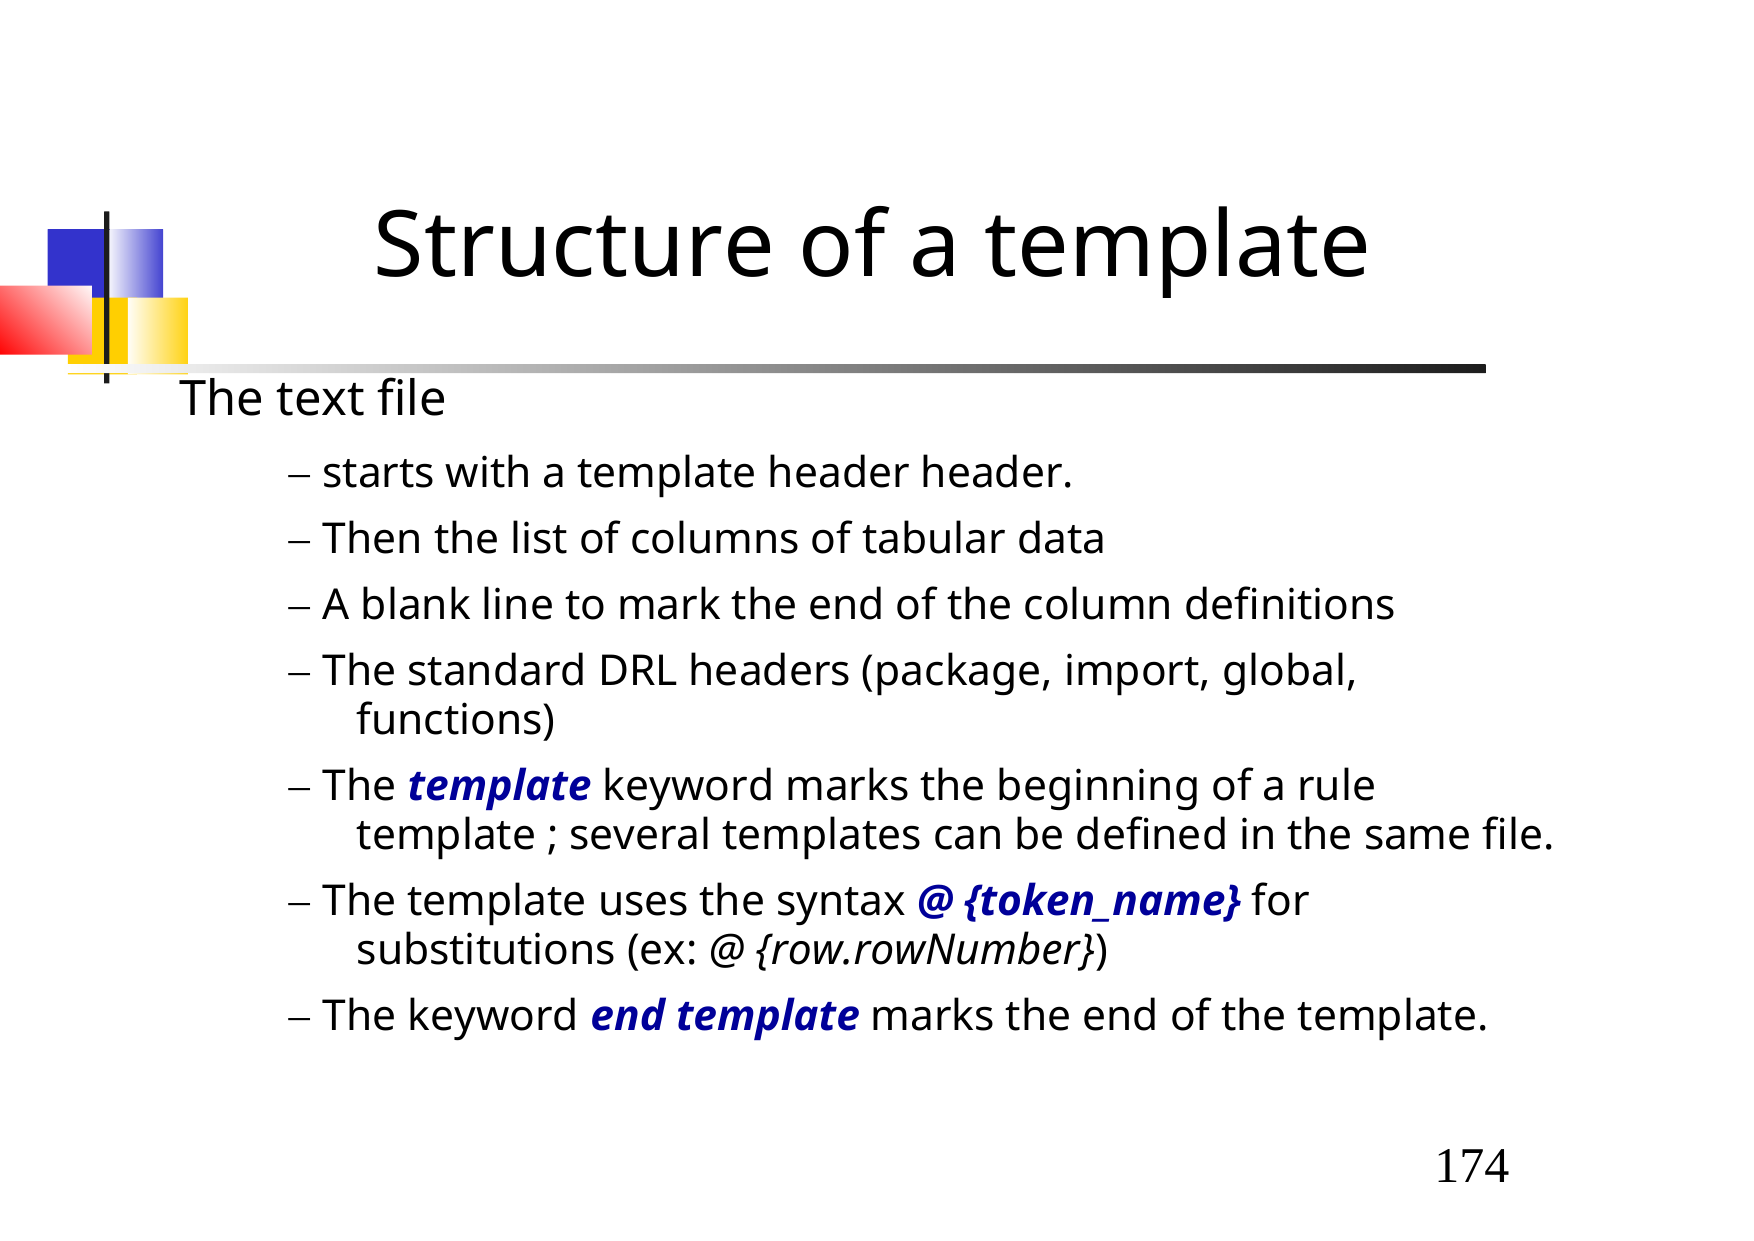

# Structure of a template
The text file
starts with a template header header.
Then the list of columns of tabular data
A blank line to mark the end of the column definitions
The standard DRL headers (package, import, global, functions)
The template keyword marks the beginning of a rule template ; several templates can be defined in the same file.
The template uses the syntax @ {token_name} for substitutions (ex: @ {row.rowNumber})
The keyword end template marks the end of the template.